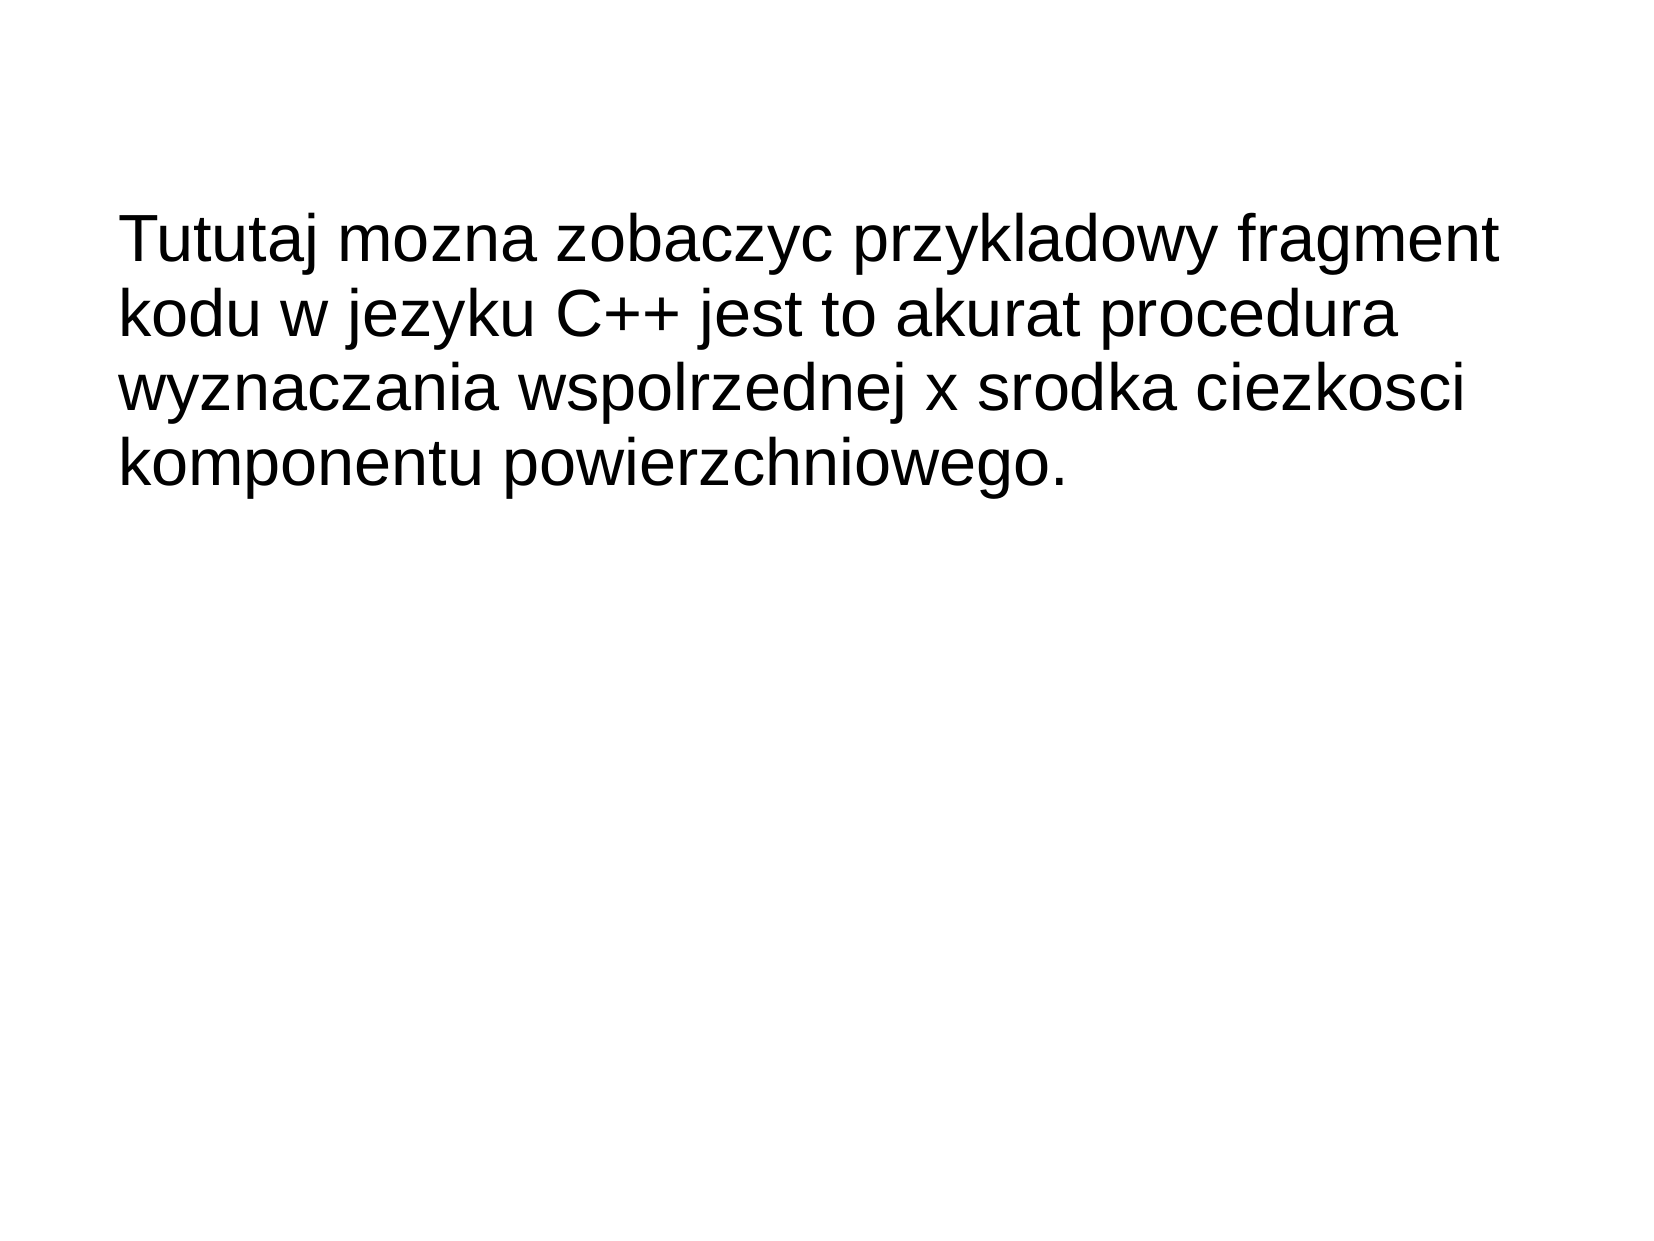

# Tututaj mozna zobaczyc przykladowy fragment kodu w jezyku C++ jest to akurat procedura wyznaczania wspolrzednej x srodka ciezkosci komponentu powierzchniowego.